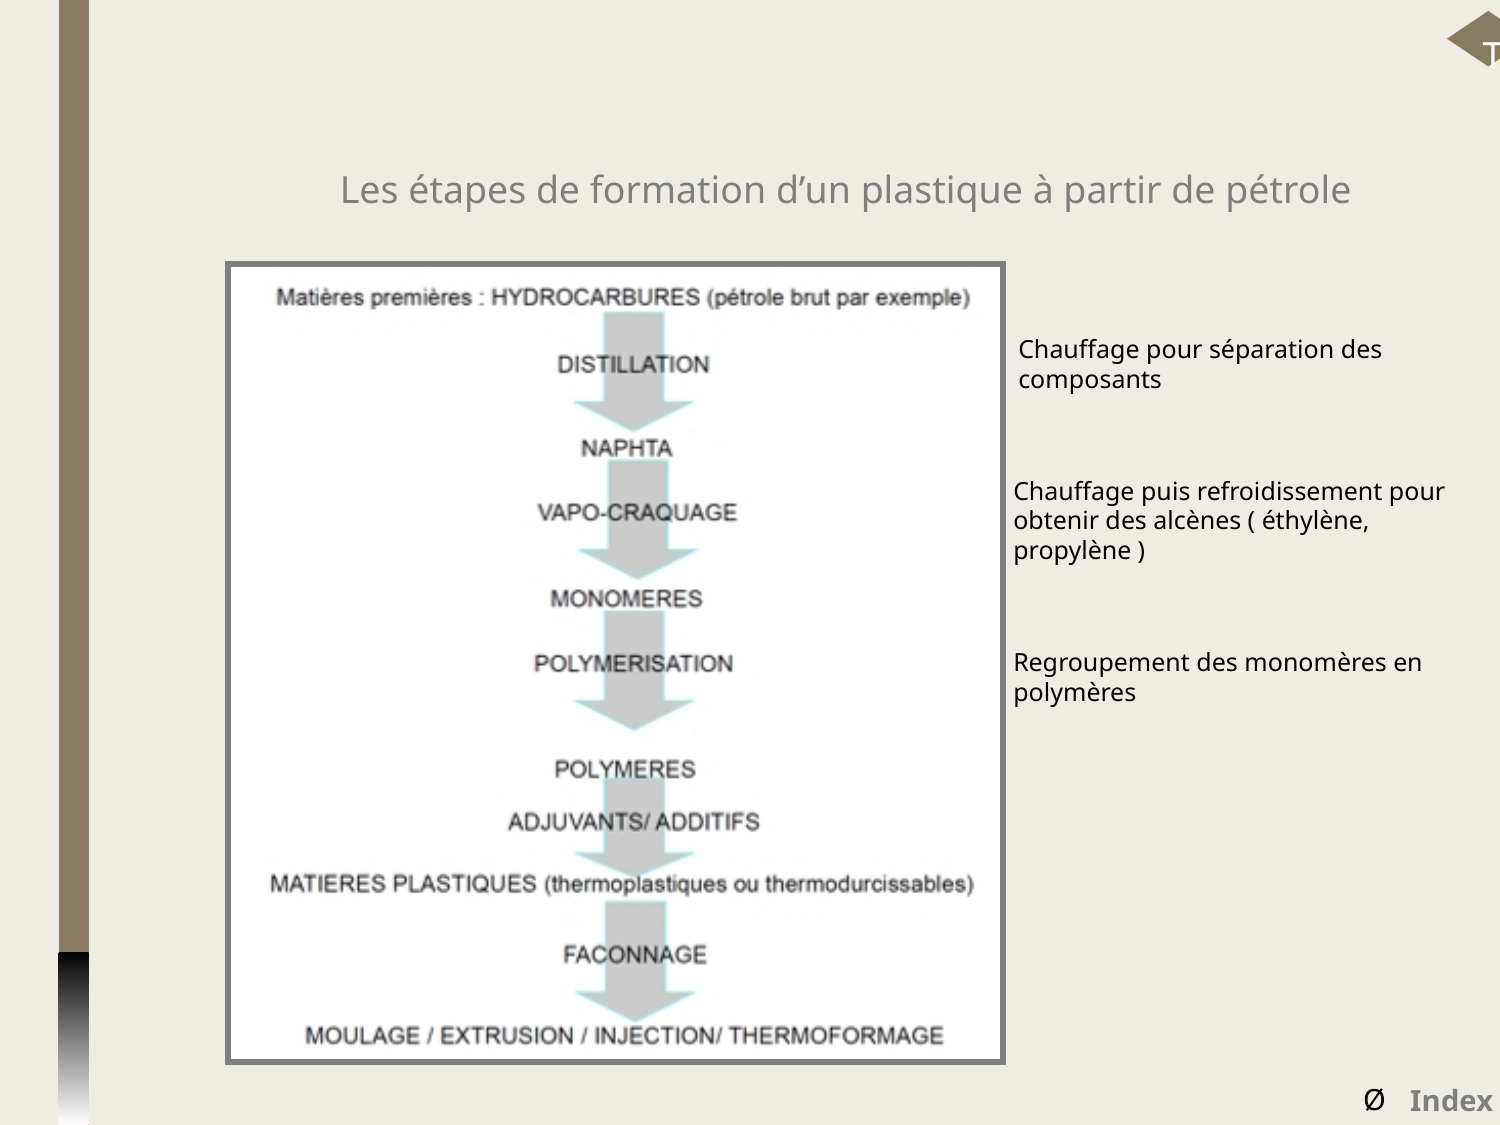

T
Les étapes de formation d’un plastique à partir de pétrole
Chauffage pour séparation des composants
Chauffage puis refroidissement pour obtenir des alcènes ( éthylène, propylène )
Regroupement des monomères en polymères
Index